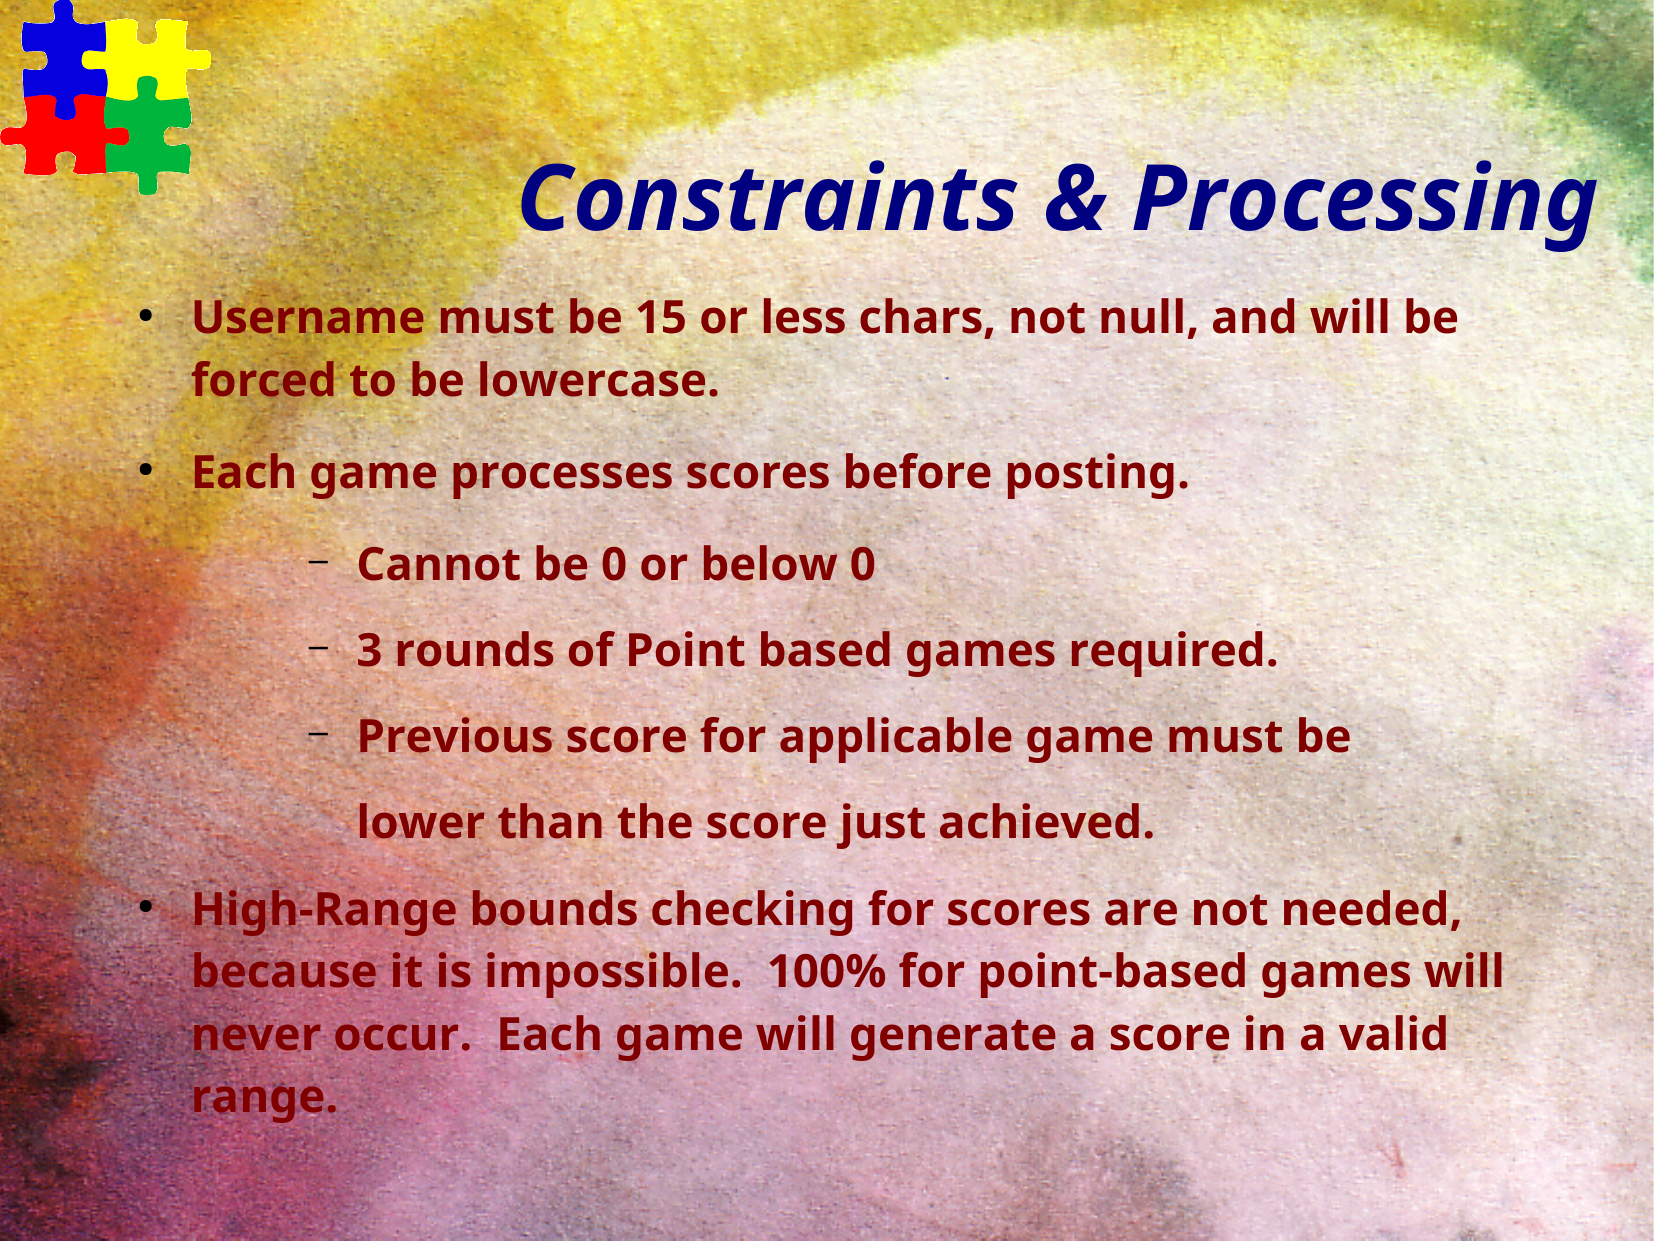

# Constraints & Processing
Username must be 15 or less chars, not null, and will be forced to be lowercase.
Each game processes scores before posting.
Cannot be 0 or below 0
3 rounds of Point based games required.
Previous score for applicable game must be
lower than the score just achieved.
High-Range bounds checking for scores are not needed, because it is impossible. 100% for point-based games will never occur. Each game will generate a score in a valid range.